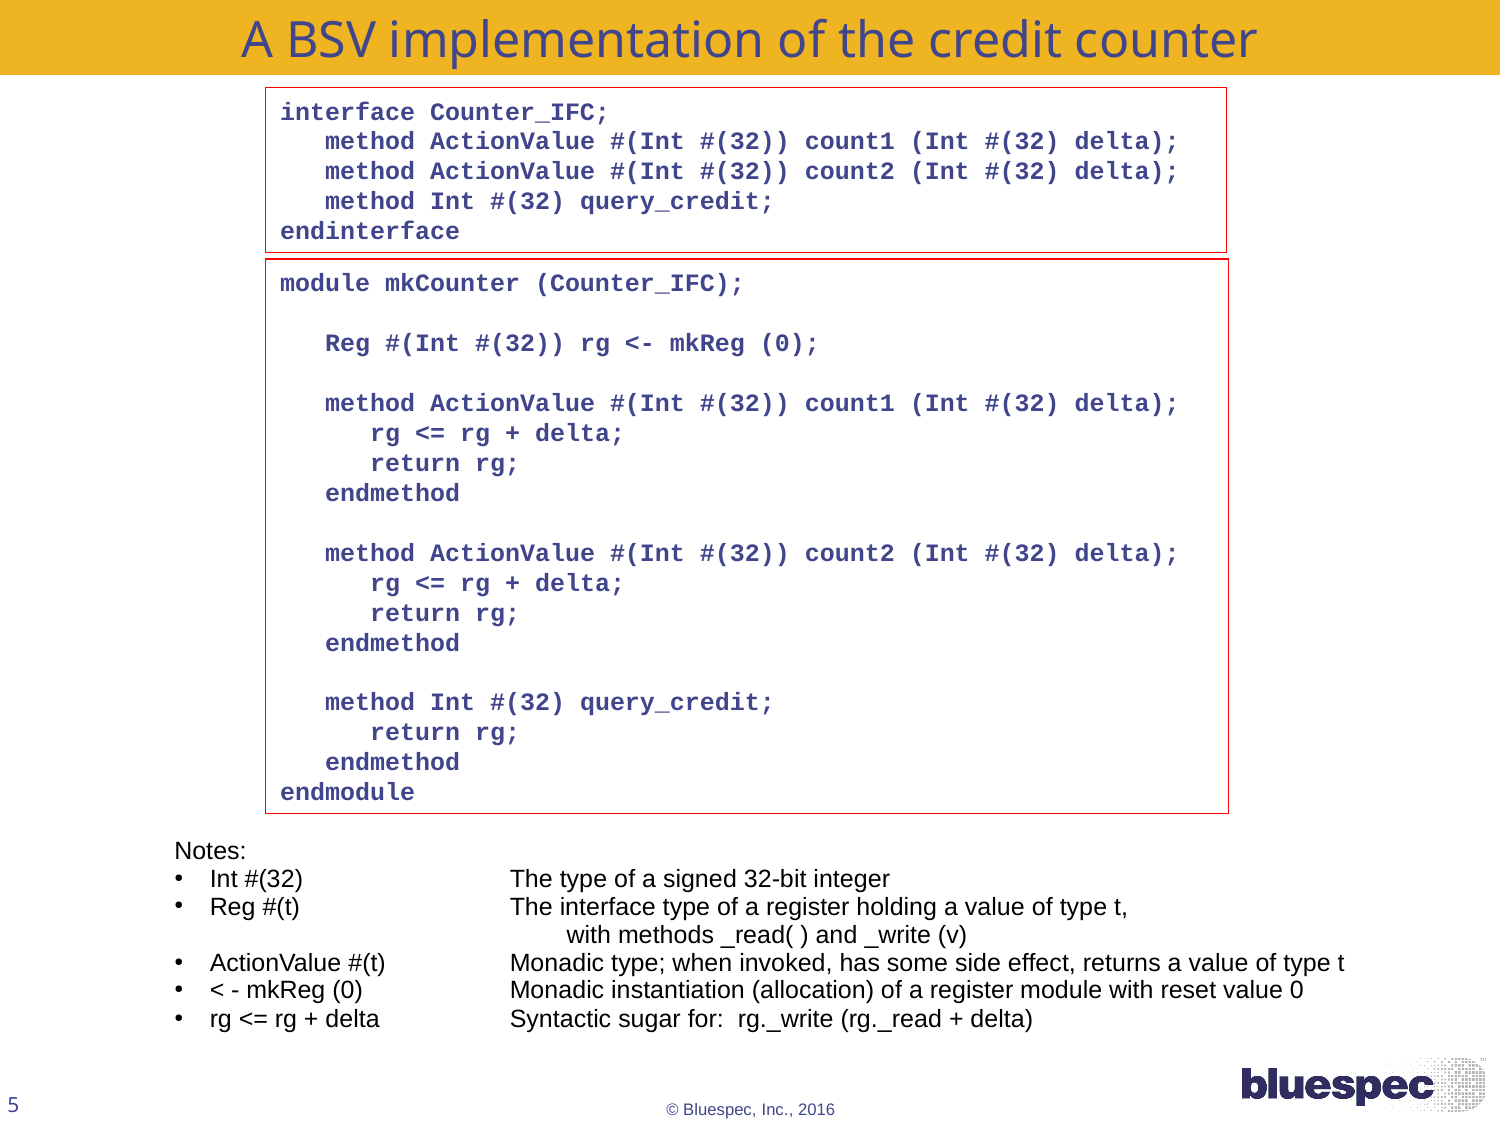

A BSV implementation of the credit counter
interface Counter_IFC;
 method ActionValue #(Int #(32)) count1 (Int #(32) delta);
 method ActionValue #(Int #(32)) count2 (Int #(32) delta);
 method Int #(32) query_credit;
endinterface
module mkCounter (Counter_IFC);
 Reg #(Int #(32)) rg <- mkReg (0);
 method ActionValue #(Int #(32)) count1 (Int #(32) delta);
 rg <= rg + delta;
 return rg;
 endmethod
 method ActionValue #(Int #(32)) count2 (Int #(32) delta);
 rg <= rg + delta;
 return rg;
 endmethod
 method Int #(32) query_credit;
 return rg;
 endmethod
endmodule
Notes:
Int #(32)			The type of a signed 32-bit integer
Reg #(t)			The interface type of a register holding a value of type t,
 with methods _read( ) and _write (v)
ActionValue #(t)		Monadic type; when invoked, has some side effect, returns a value of type t
< - mkReg (0)		Monadic instantiation (allocation) of a register module with reset value 0
rg <= rg + delta		Syntactic sugar for: rg._write (rg._read + delta)